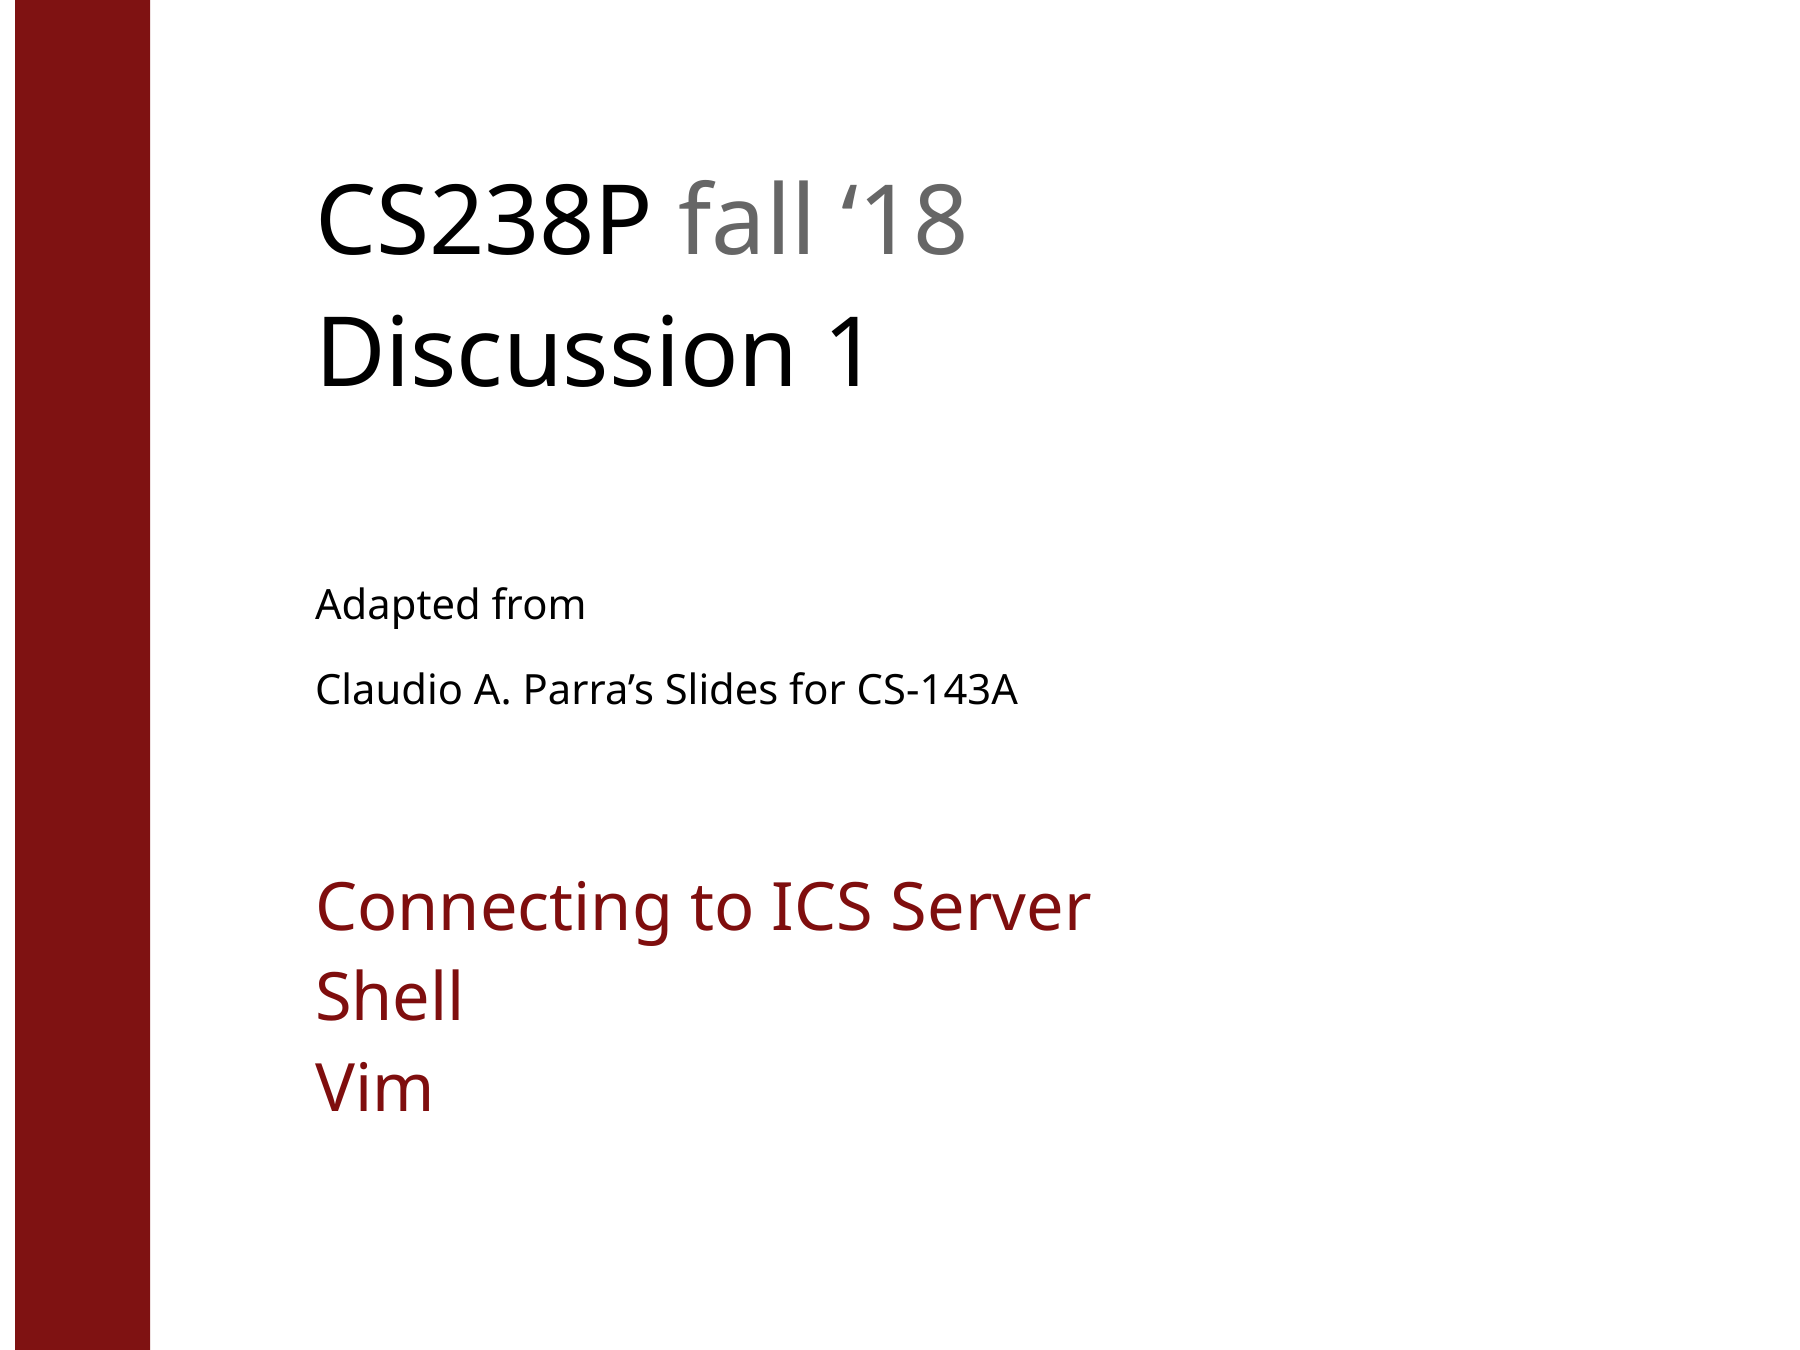

# CS238P fall ‘18
Discussion 1
Adapted from
Claudio A. Parra’s Slides for CS-143A
Connecting to ICS Server
Shell
Vim